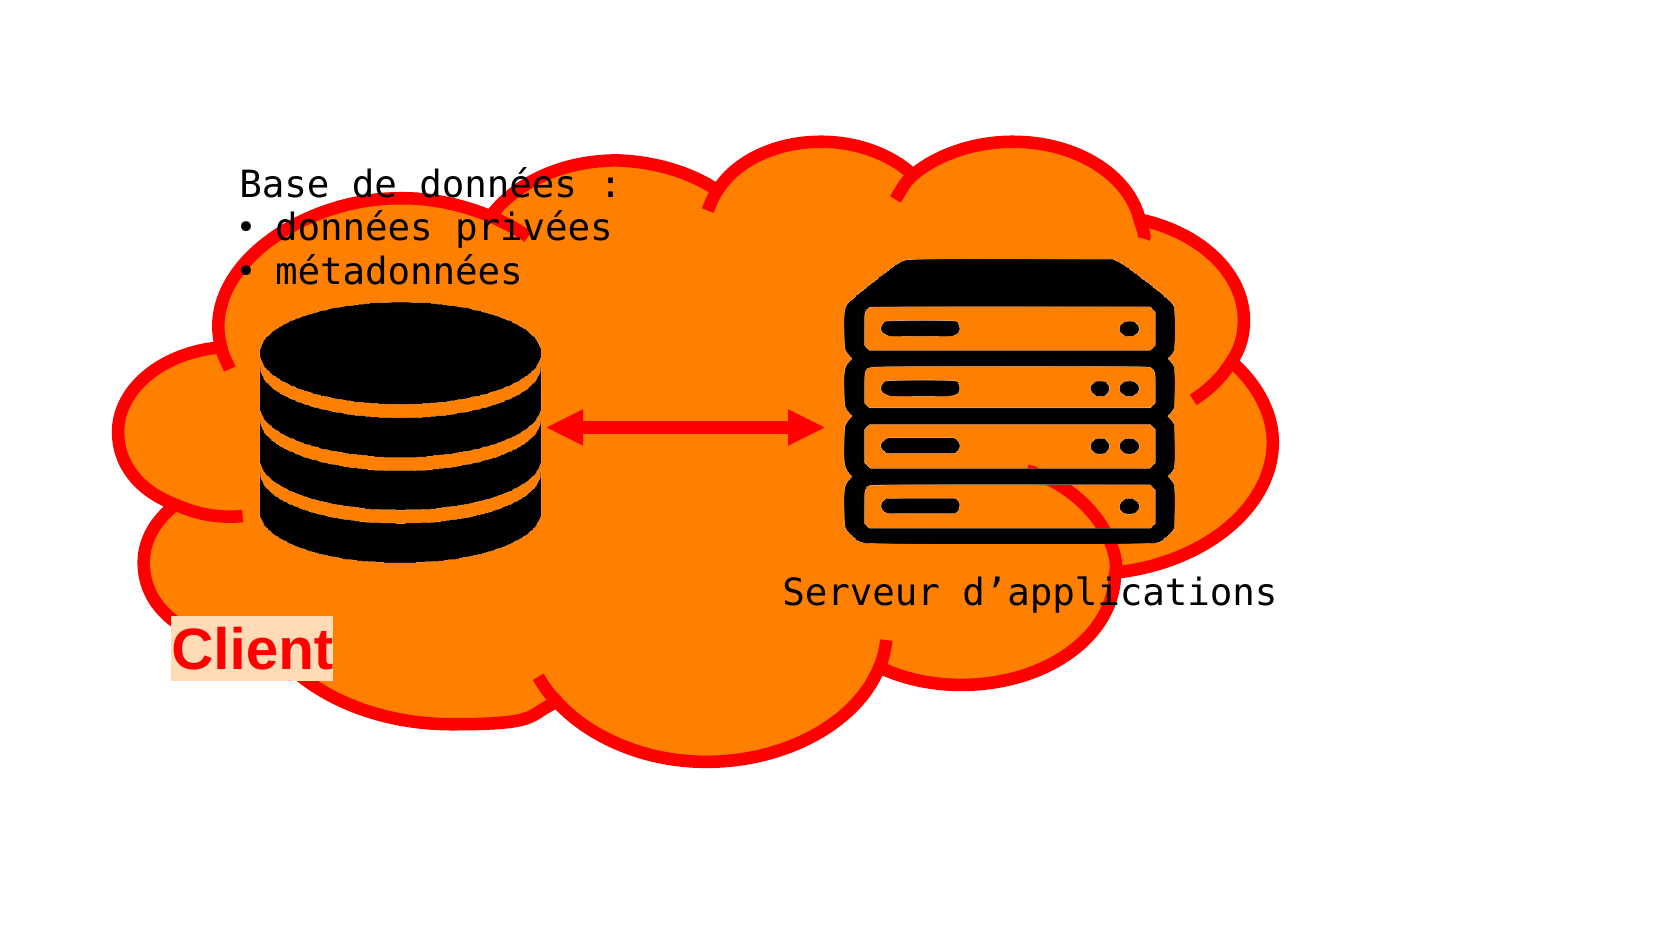

Base de données :
données privées
métadonnées
Serveur d’applications
Client